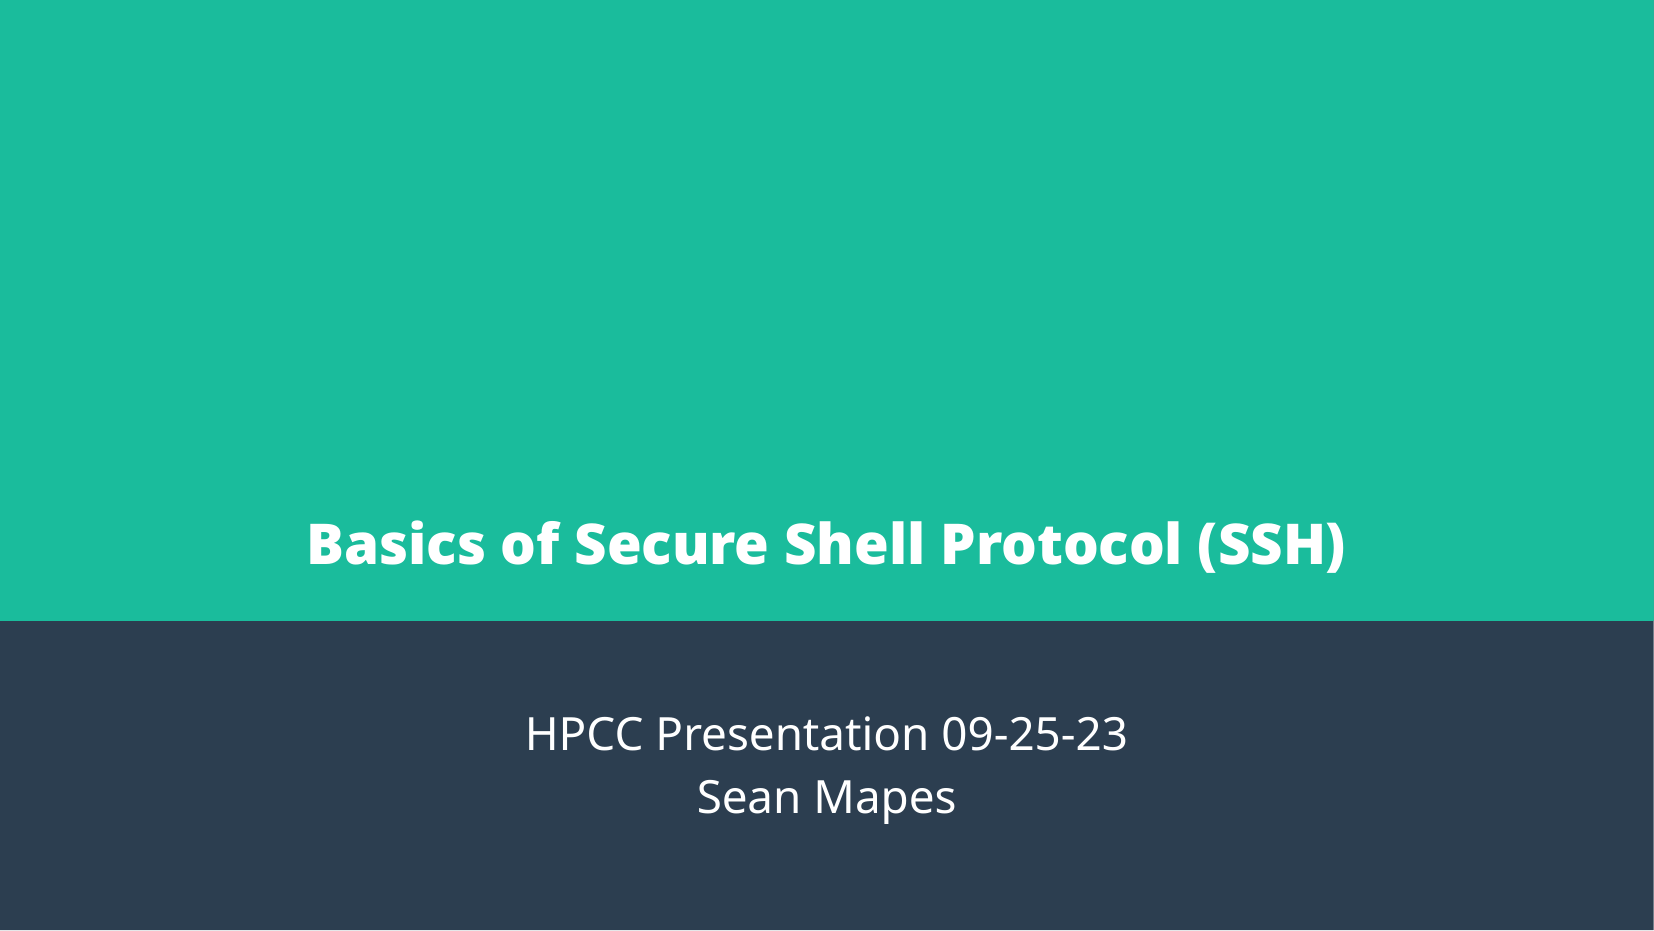

# Basics of Secure Shell Protocol (SSH)
HPCC Presentation 09-25-23
Sean Mapes